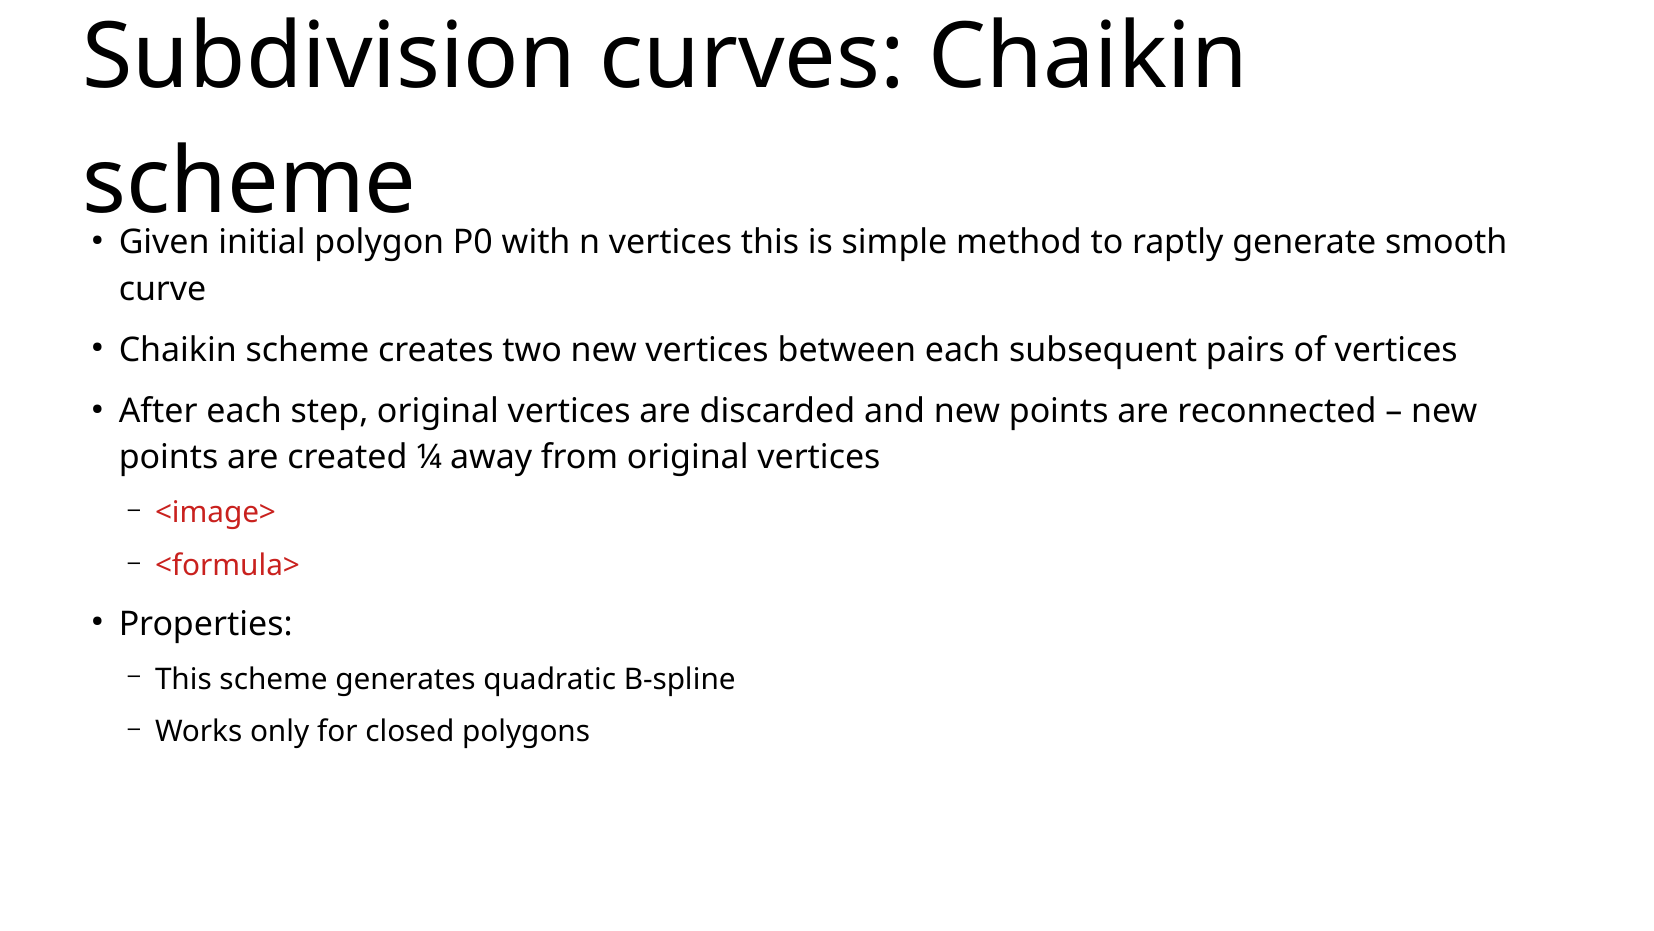

# Subdivision curves: Chaikin scheme
Given initial polygon P0 with n vertices this is simple method to raptly generate smooth curve
Chaikin scheme creates two new vertices between each subsequent pairs of vertices
After each step, original vertices are discarded and new points are reconnected – new points are created ¼ away from original vertices
<image>
<formula>
Properties:
This scheme generates quadratic B-spline
Works only for closed polygons